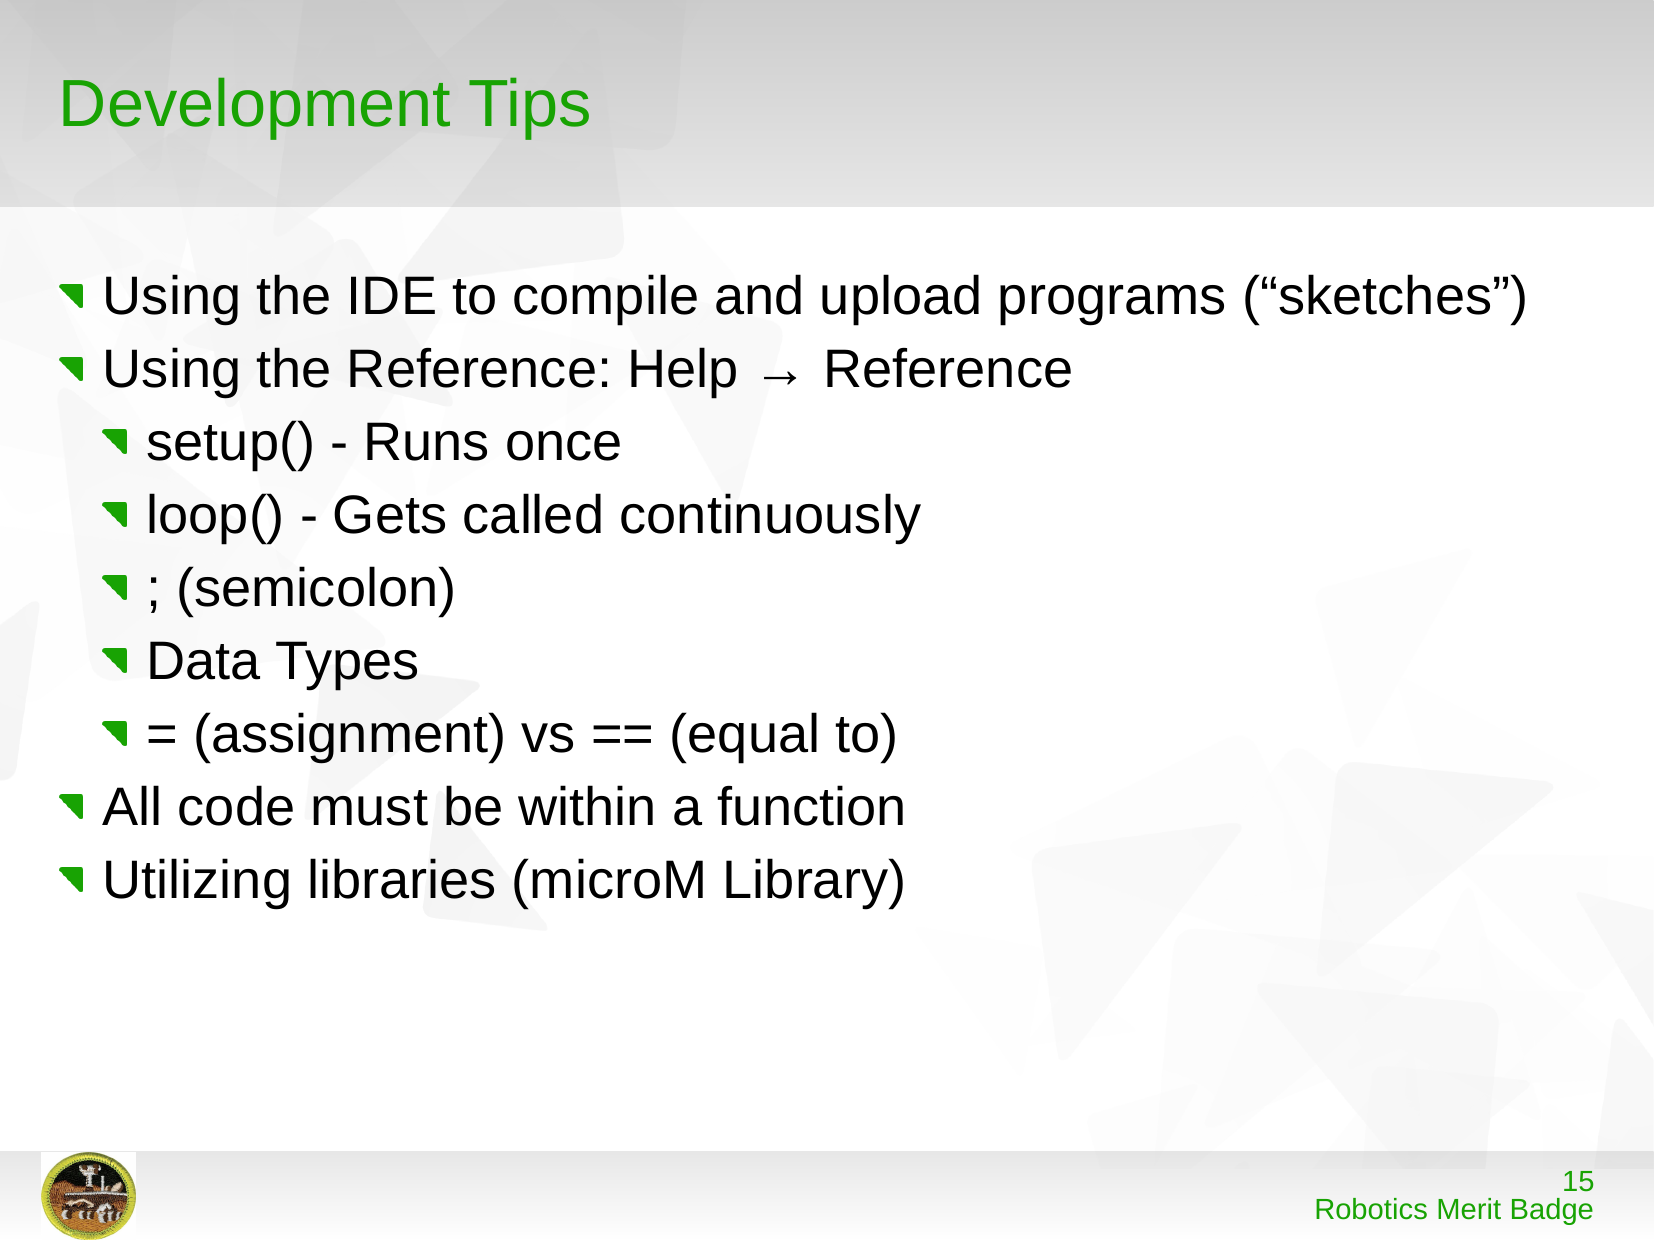

# Development Tips
Using the IDE to compile and upload programs (“sketches”)
Using the Reference: Help → Reference
setup() - Runs once
loop() - Gets called continuously
; (semicolon)
Data Types
= (assignment) vs == (equal to)
All code must be within a function
Utilizing libraries (microM Library)
15
Robotics Merit Badge